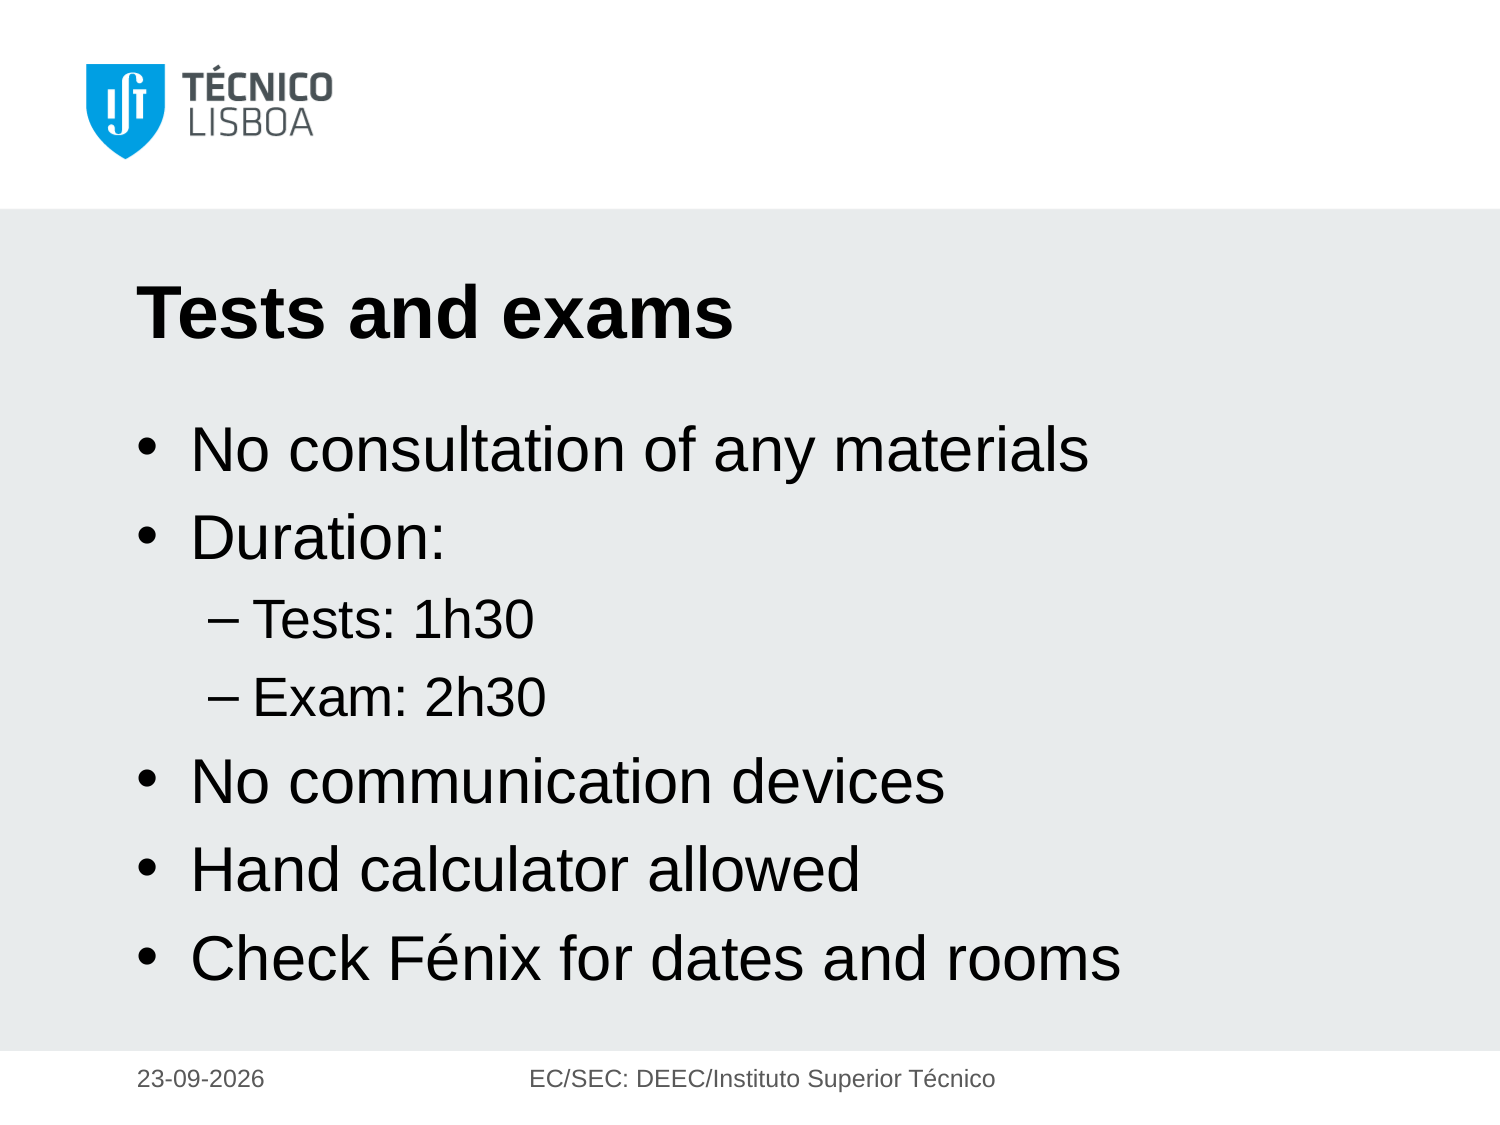

# Tests and exams
No consultation of any materials
Duration:
Tests: 1h30
Exam: 2h30
No communication devices
Hand calculator allowed
Check Fénix for dates and rooms
EC/SEC: DEEC/Instituto Superior Técnico